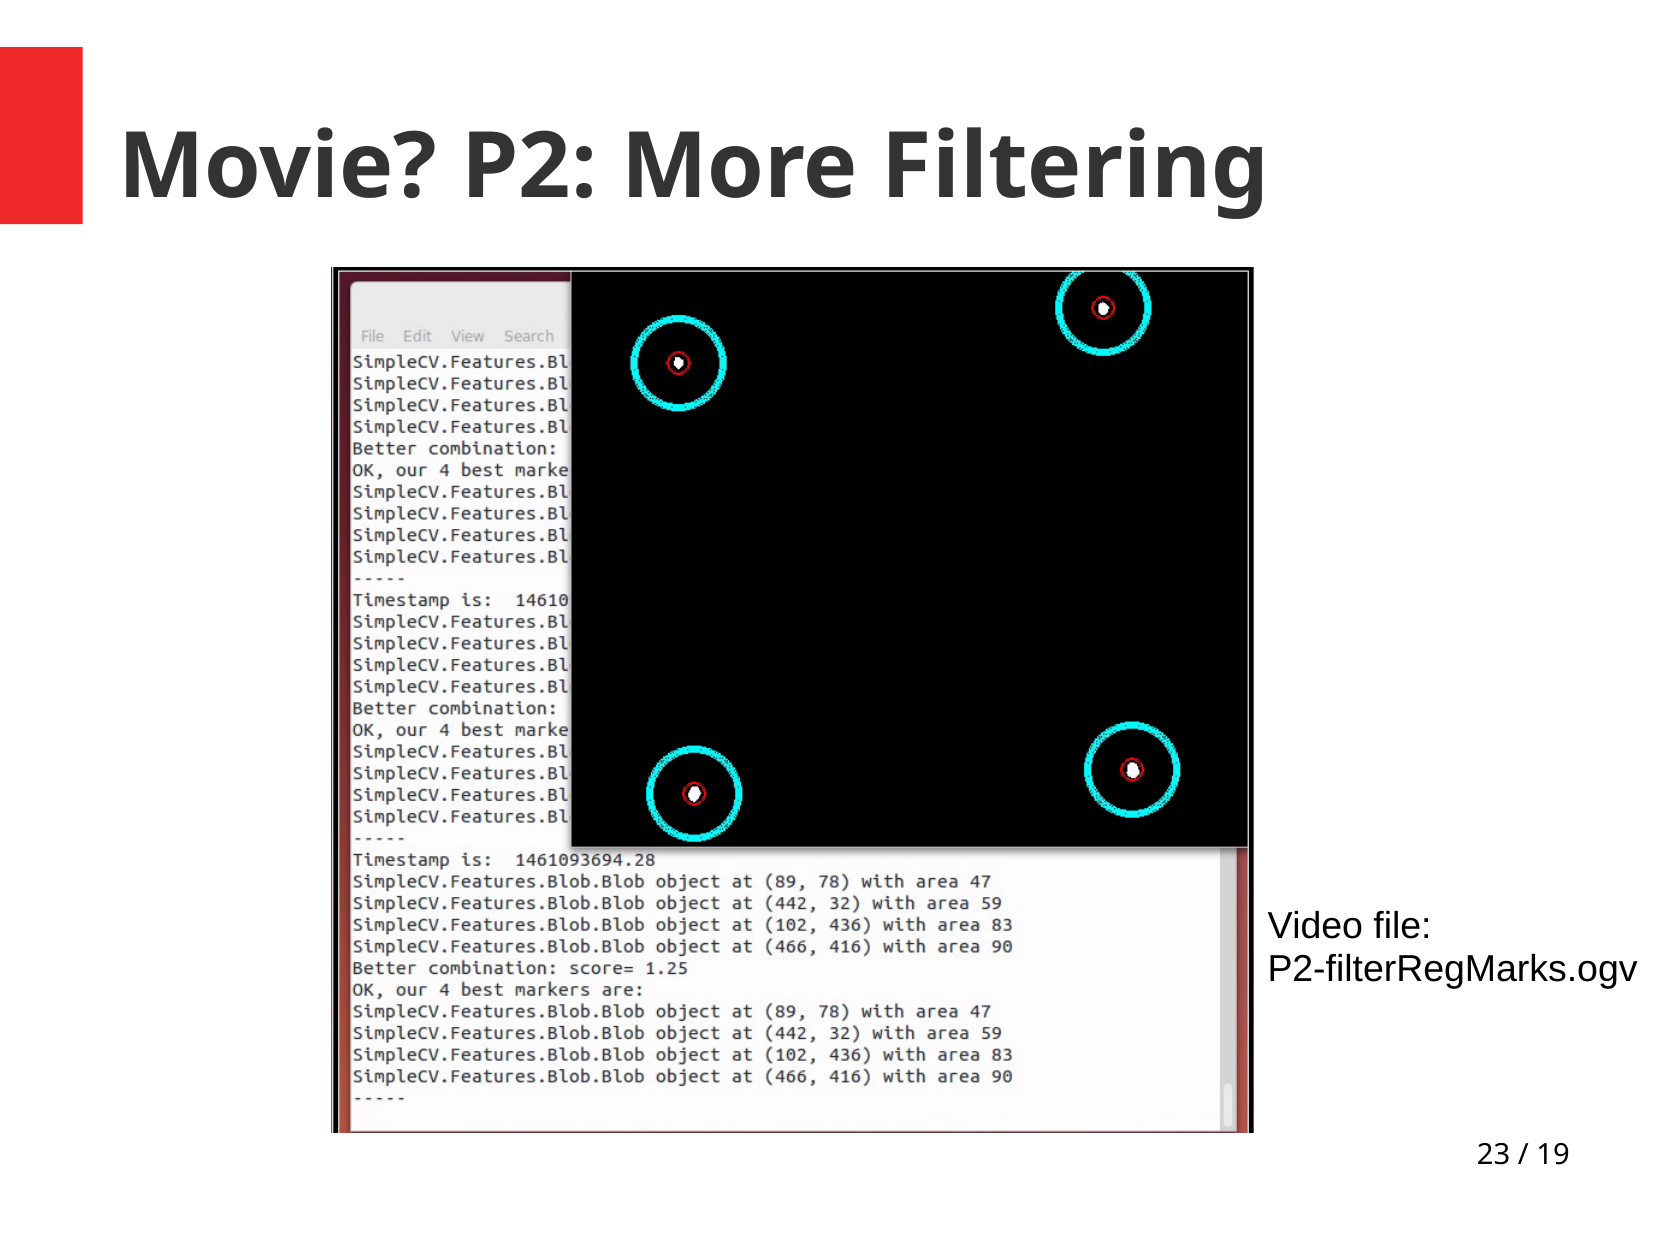

# Movie? P2: More Filtering
Video file:
P2-filterRegMarks.ogv
23